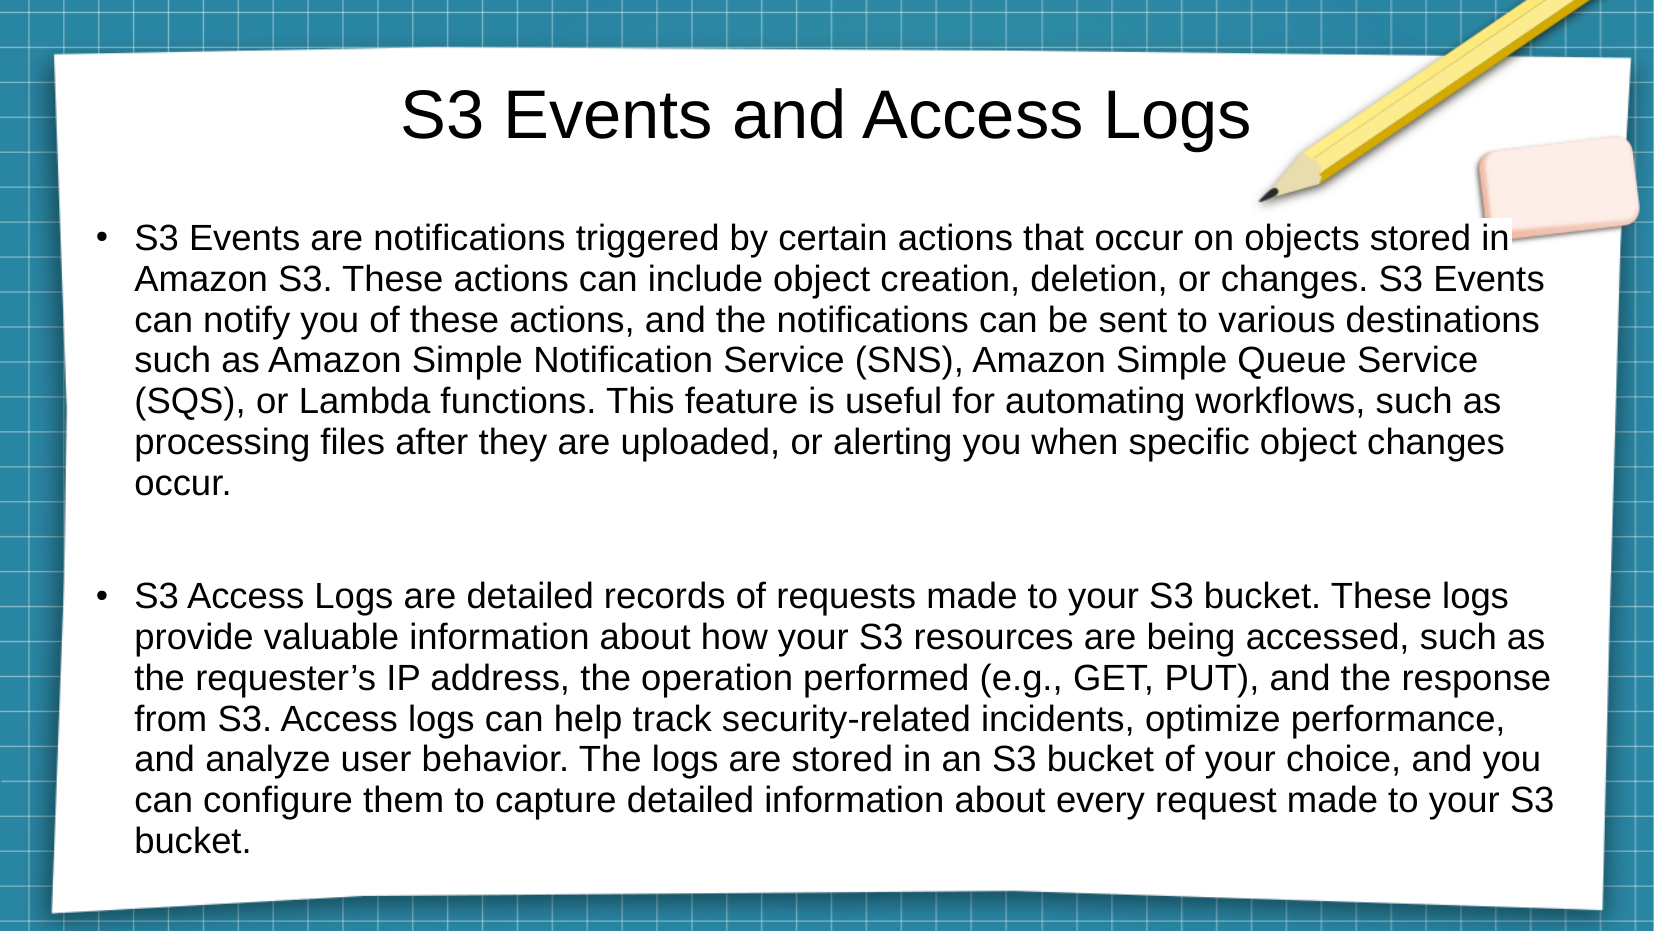

# S3 Events and Access Logs
S3 Events are notifications triggered by certain actions that occur on objects stored in Amazon S3. These actions can include object creation, deletion, or changes. S3 Events can notify you of these actions, and the notifications can be sent to various destinations such as Amazon Simple Notification Service (SNS), Amazon Simple Queue Service (SQS), or Lambda functions. This feature is useful for automating workflows, such as processing files after they are uploaded, or alerting you when specific object changes occur.
S3 Access Logs are detailed records of requests made to your S3 bucket. These logs provide valuable information about how your S3 resources are being accessed, such as the requester’s IP address, the operation performed (e.g., GET, PUT), and the response from S3. Access logs can help track security-related incidents, optimize performance, and analyze user behavior. The logs are stored in an S3 bucket of your choice, and you can configure them to capture detailed information about every request made to your S3 bucket.